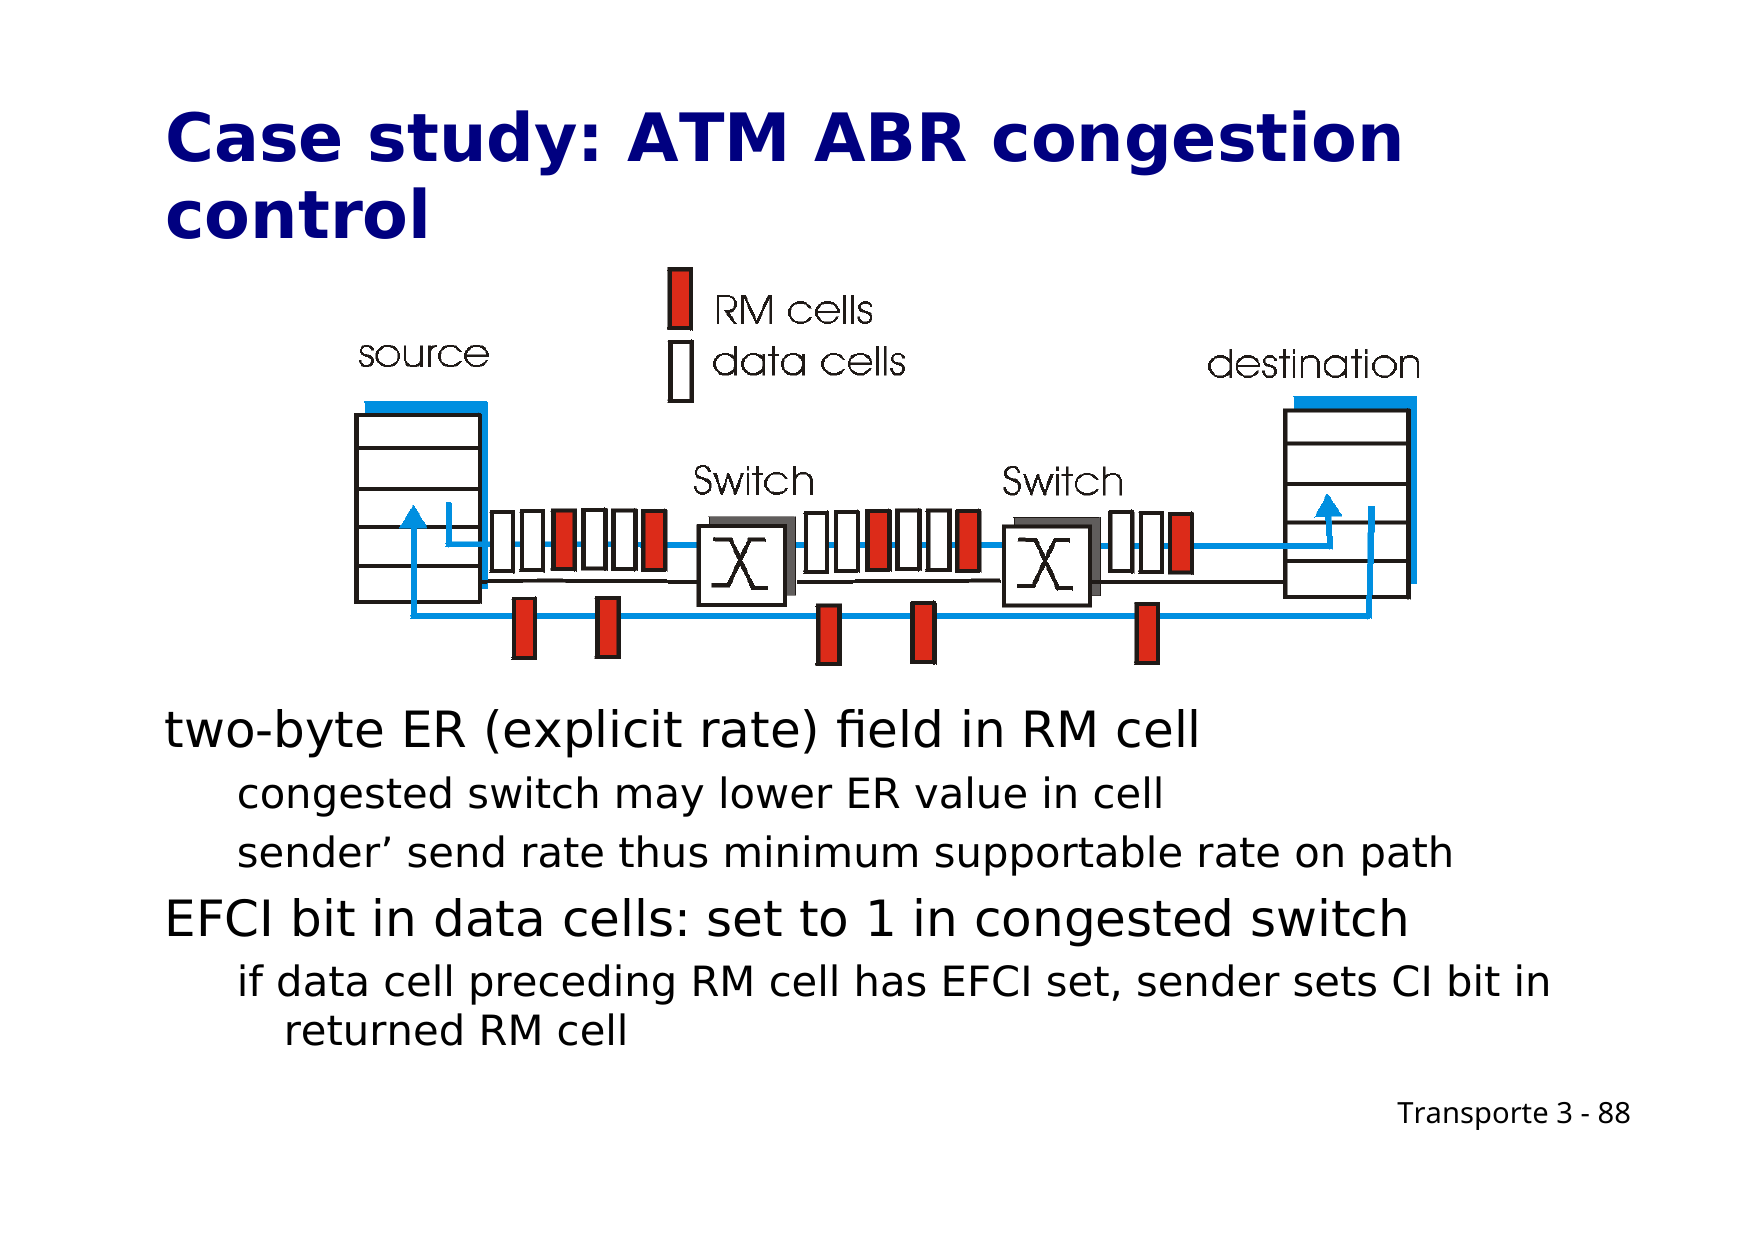

# Case study: ATM ABR congestion control
two-byte ER (explicit rate) field in RM cell
congested switch may lower ER value in cell
sender’ send rate thus minimum supportable rate on path
EFCI bit in data cells: set to 1 in congested switch
if data cell preceding RM cell has EFCI set, sender sets CI bit in returned RM cell